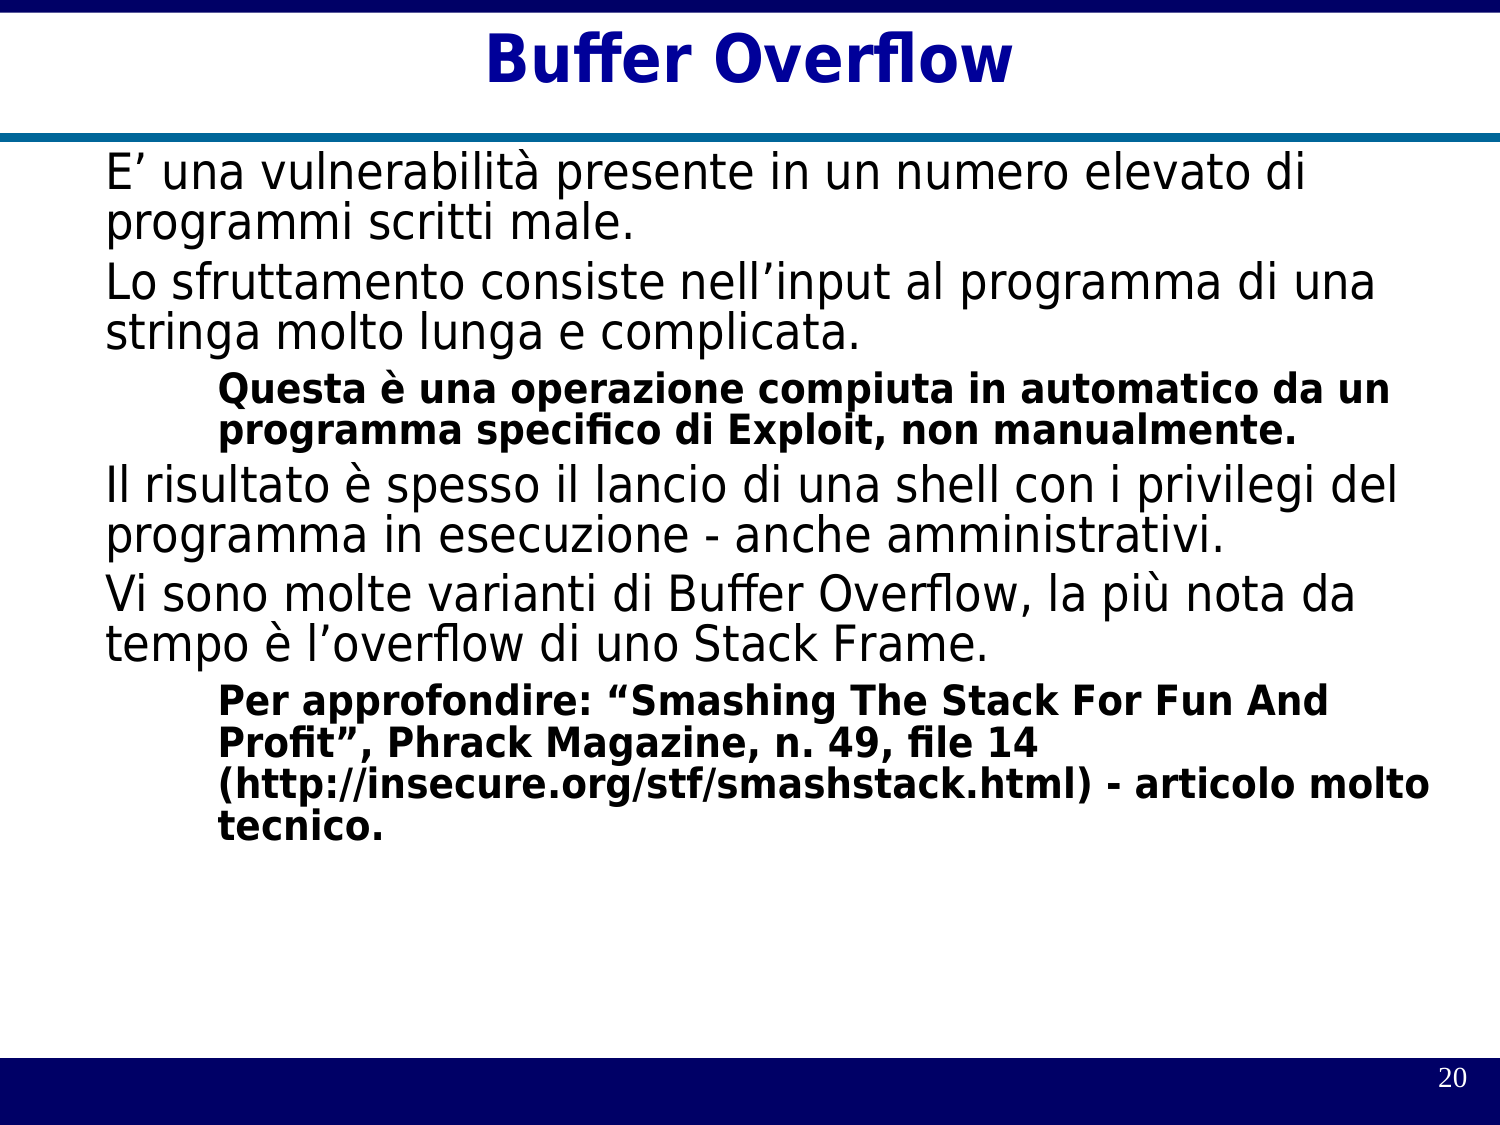

# Buffer Overflow
E’ una vulnerabilità presente in un numero elevato di programmi scritti male.
Lo sfruttamento consiste nell’input al programma di una stringa molto lunga e complicata.
Questa è una operazione compiuta in automatico da un programma specifico di Exploit, non manualmente.
Il risultato è spesso il lancio di una shell con i privilegi del programma in esecuzione - anche amministrativi.
Vi sono molte varianti di Buffer Overflow, la più nota da tempo è l’overflow di uno Stack Frame.
Per approfondire: “Smashing The Stack For Fun And Profit”, Phrack Magazine, n. 49, file 14 (http://insecure.org/stf/smashstack.html) - articolo molto tecnico.